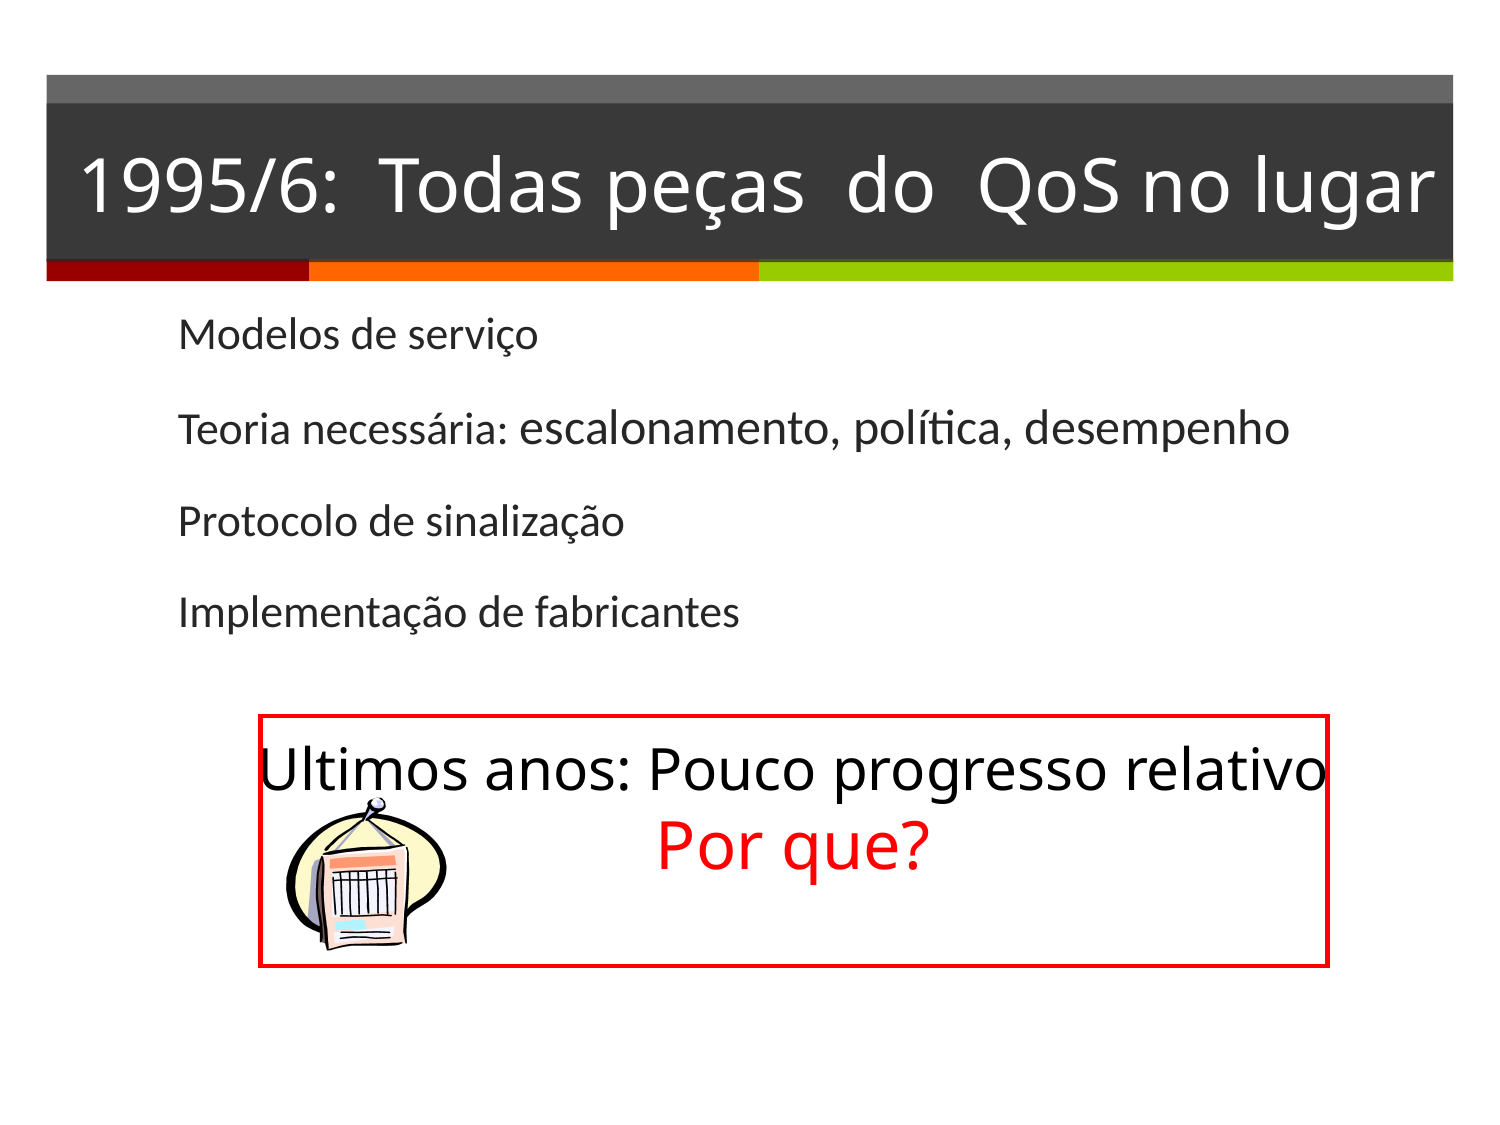

# 1995/6: Todas peças do QoS no lugar
Modelos de serviço
Teoria necessária: escalonamento, política, desempenho
Protocolo de sinalização
Implementação de fabricantes
Ultimos anos: Pouco progresso relativo
Por que?